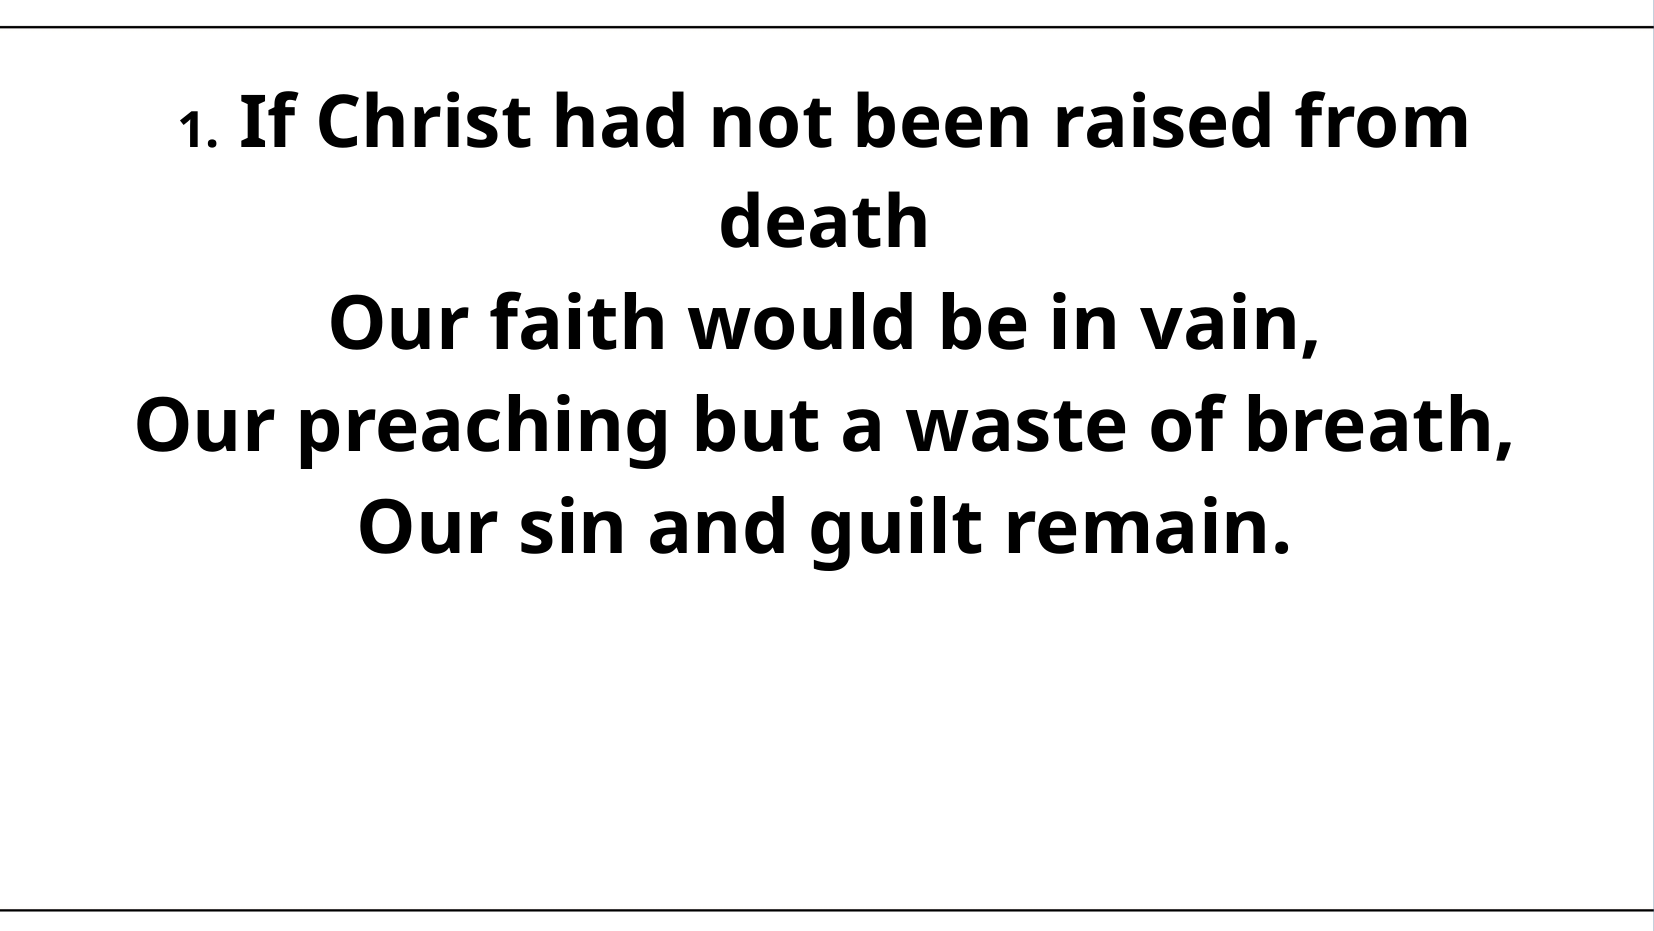

1. 	If Christ had not been raised from death
Our faith would be in vain,
Our preaching but a waste of breath,
Our sin and guilt remain.